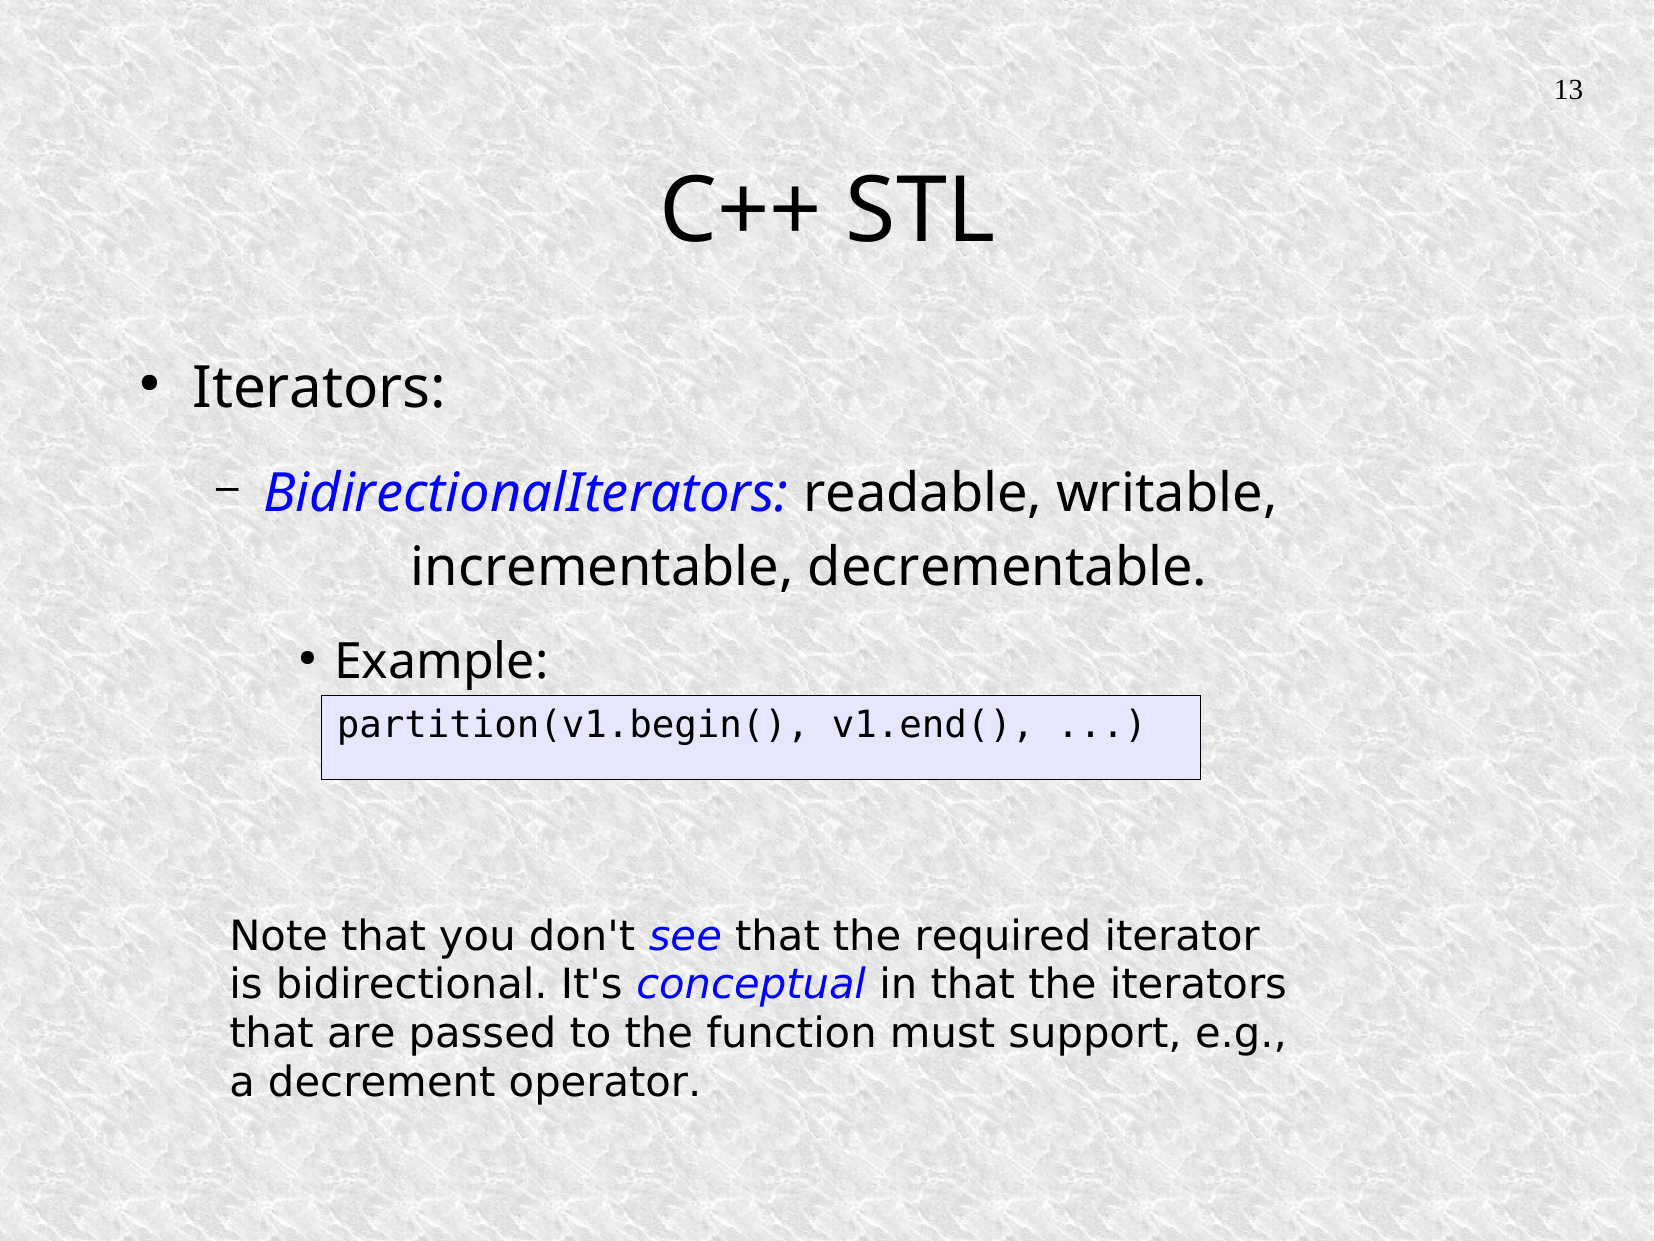

13
# C++ STL
Iterators:
BidirectionalIterators: readable, writable,
 		incrementable, decrementable.
Example:
partition(v1.begin(), v1.end(), ...)
Note that you don't see that the required iterator
is bidirectional. It's conceptual in that the iterators
that are passed to the function must support, e.g.,
a decrement operator.